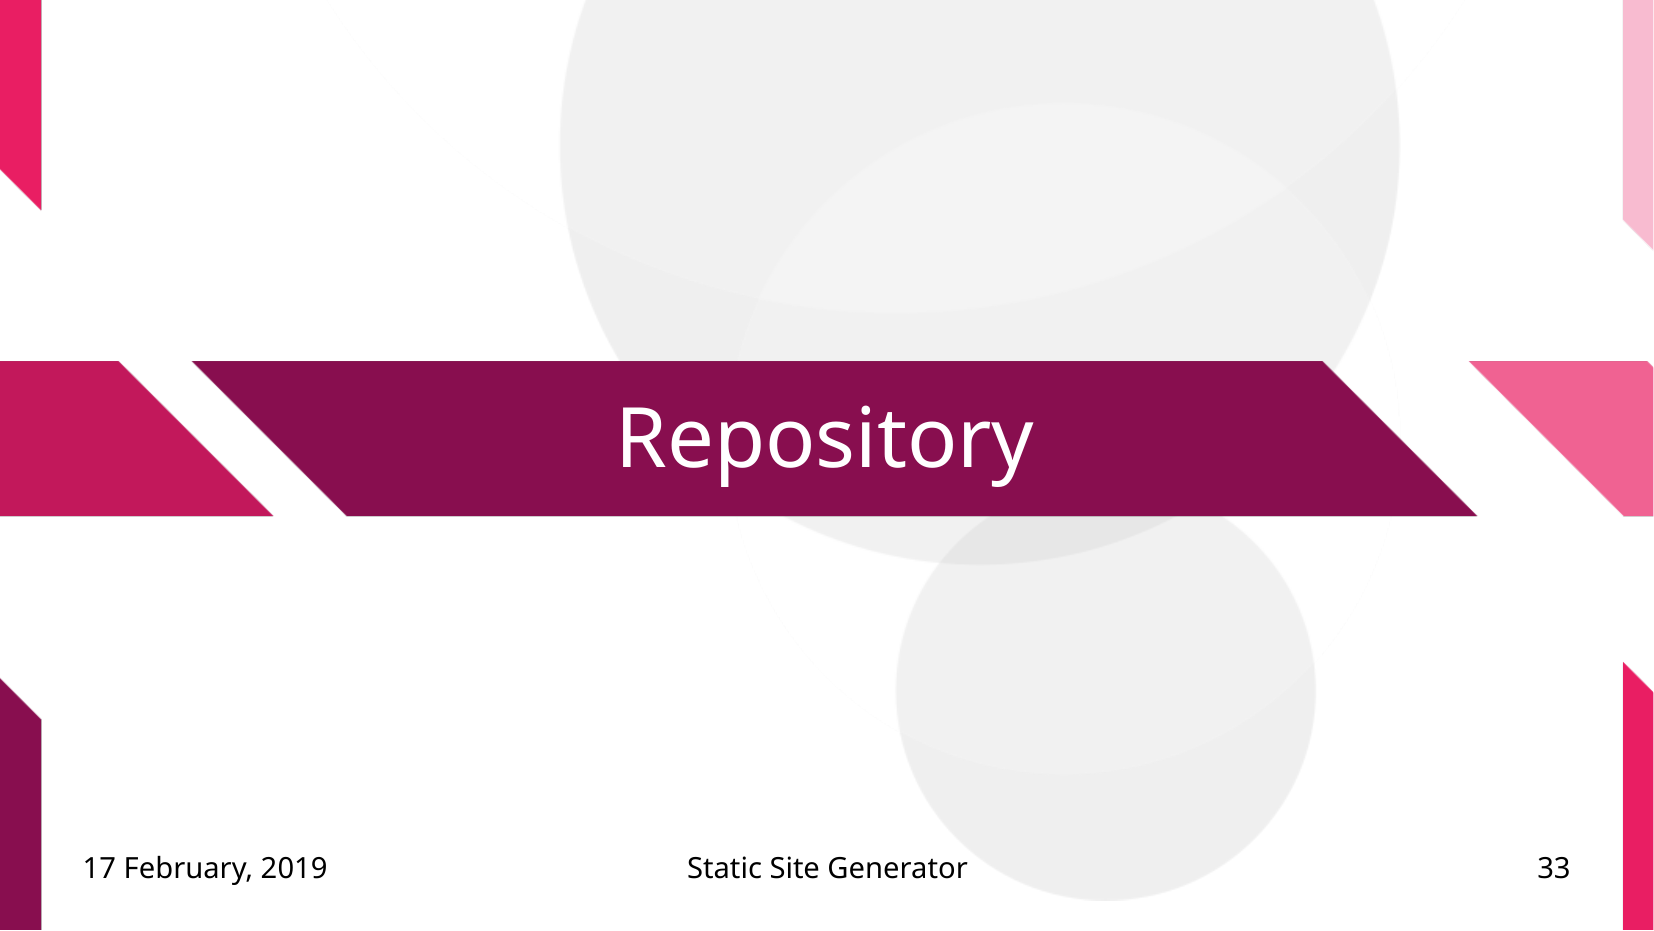

# Repository
17 February, 2019
Static Site Generator
33